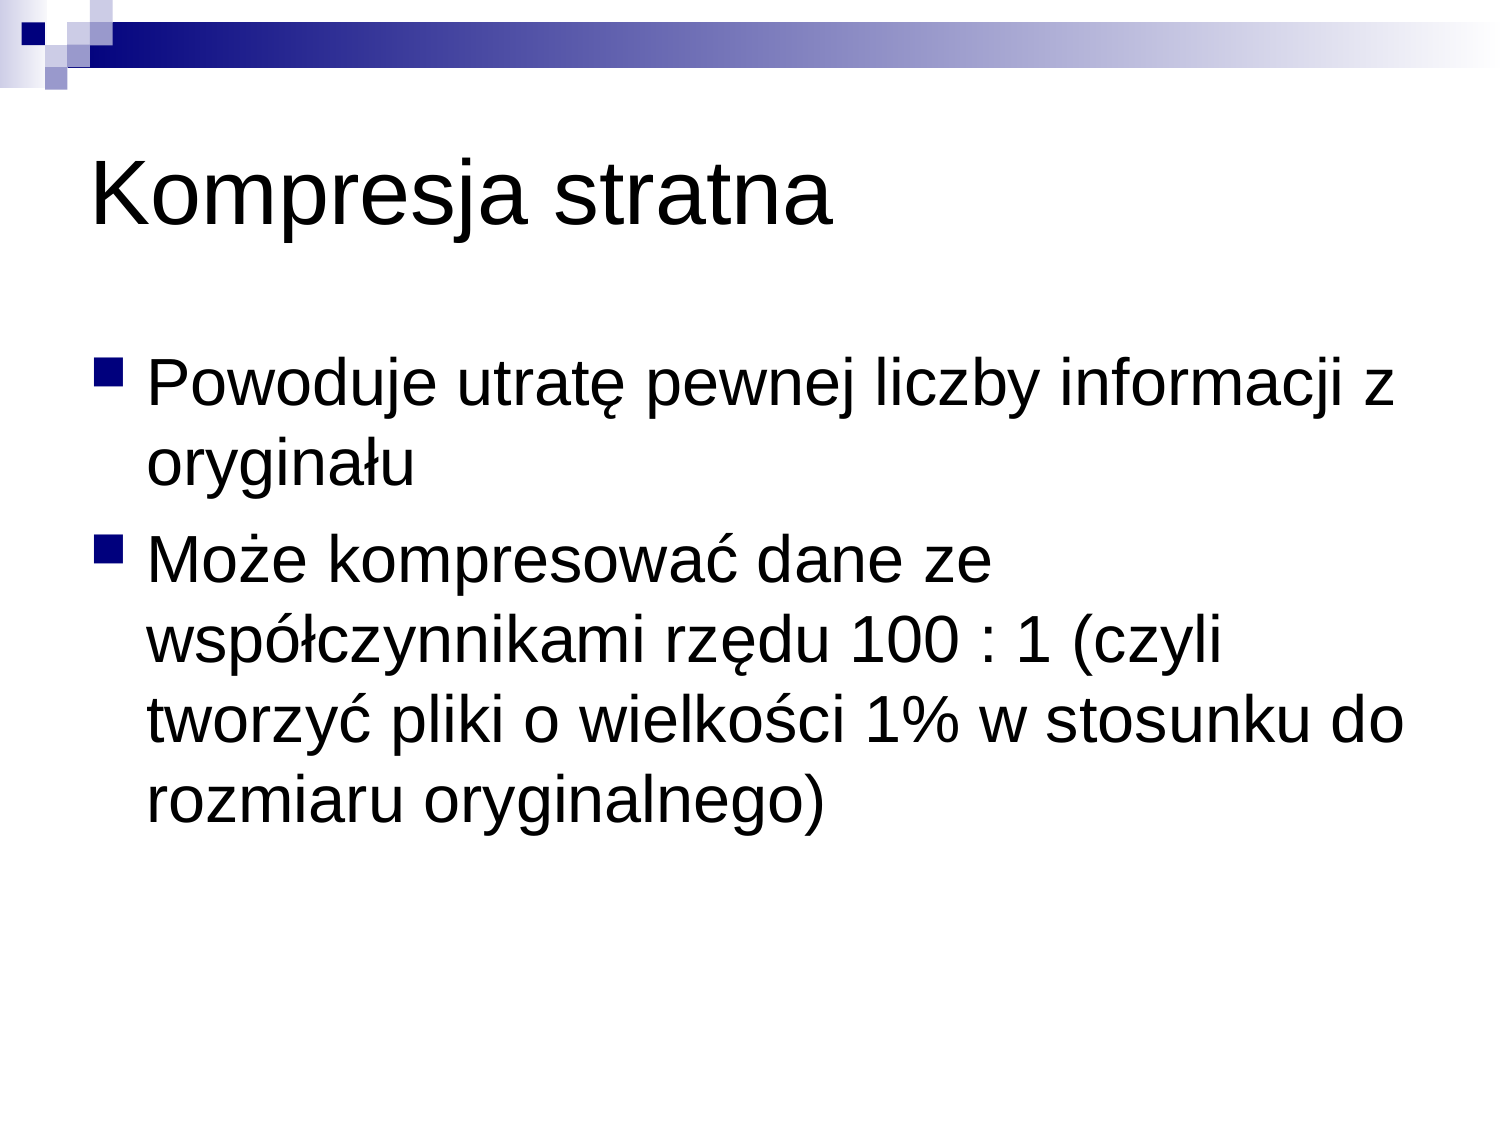

# Kompresja stratna
Powoduje utratę pewnej liczby informacji z oryginału
Może kompresować dane ze współczynnikami rzędu 100 : 1 (czyli tworzyć pliki o wielkości 1% w stosunku do rozmiaru oryginalnego)